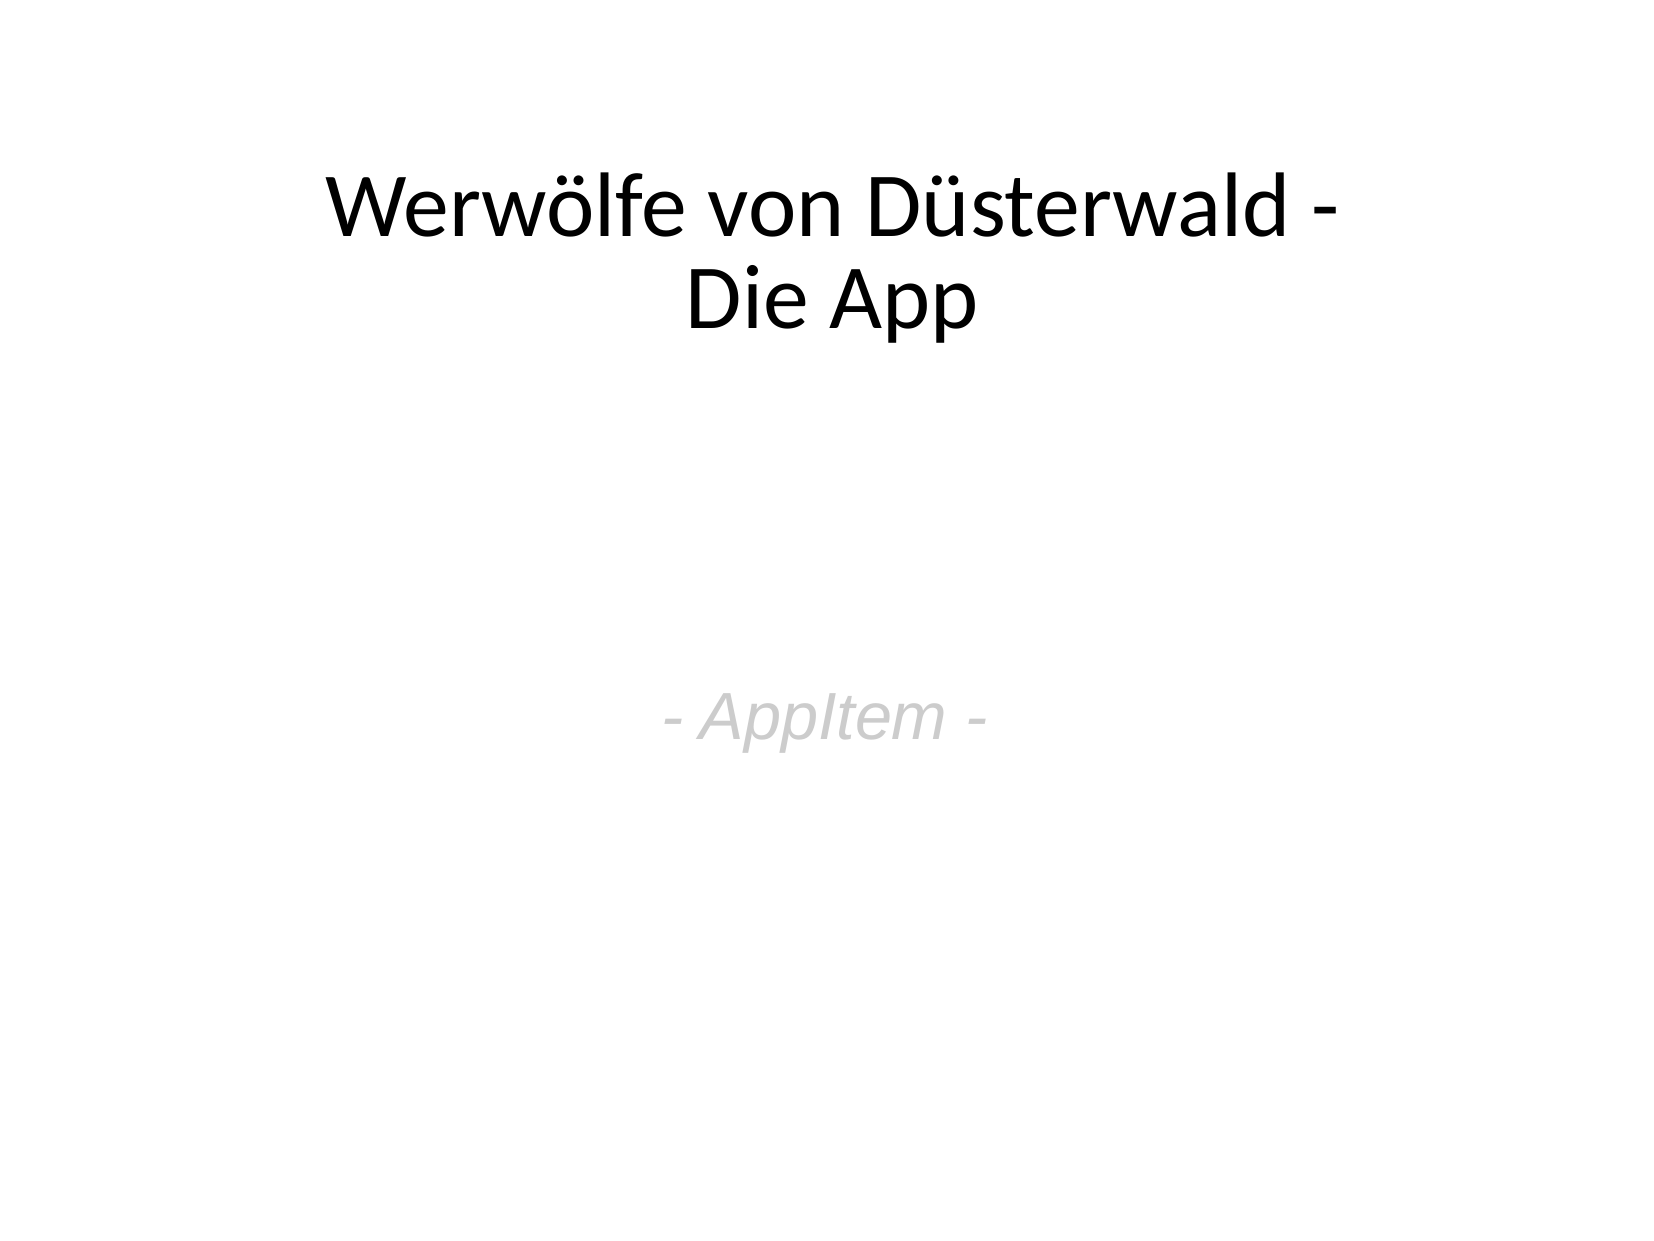

# Werwölfe von Düsterwald - Die App
- AppItem -